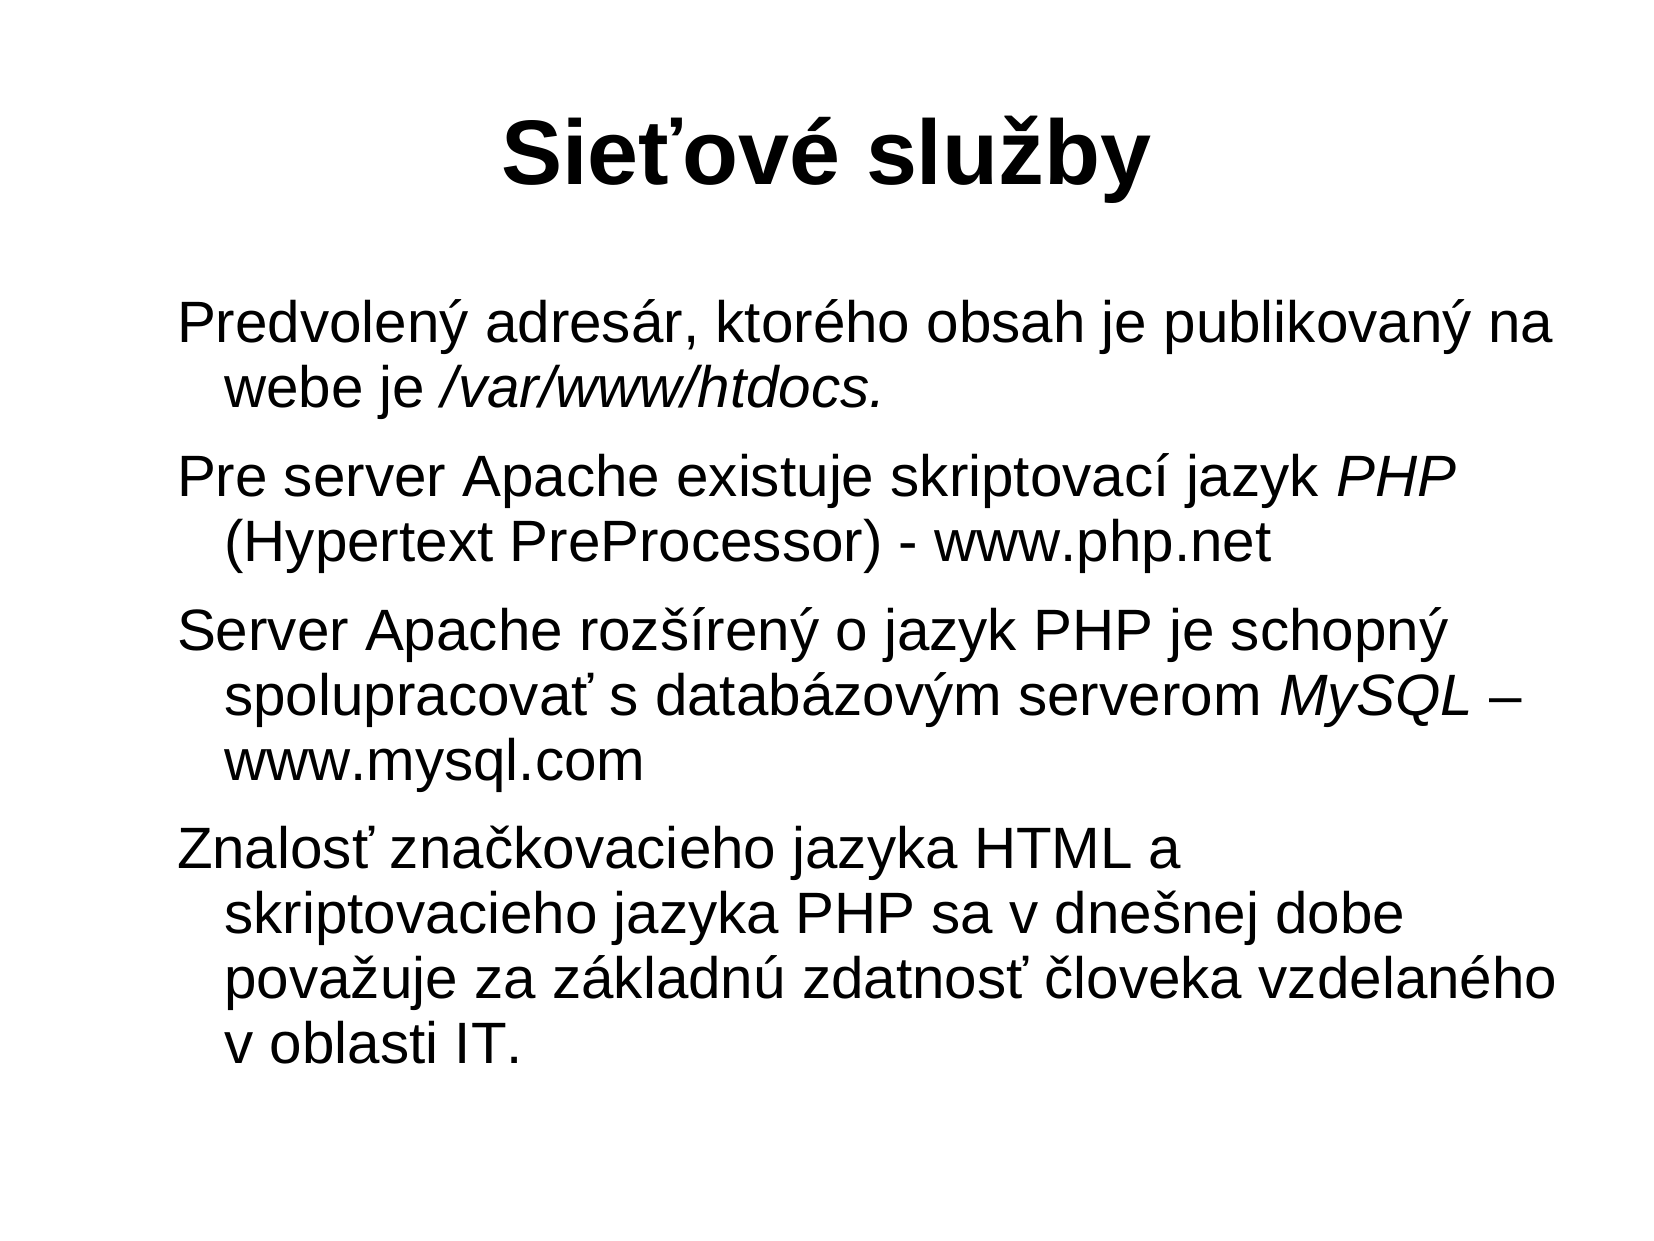

# Sieťové služby
Predvolený adresár, ktorého obsah je publikovaný na webe je /var/www/htdocs.
Pre server Apache existuje skriptovací jazyk PHP (Hypertext PreProcessor) - www.php.net
Server Apache rozšírený o jazyk PHP je schopný spolupracovať s databázovým serverom MySQL – www.mysql.com
Znalosť značkovacieho jazyka HTML a skriptovacieho jazyka PHP sa v dnešnej dobe považuje za základnú zdatnosť človeka vzdelaného v oblasti IT.